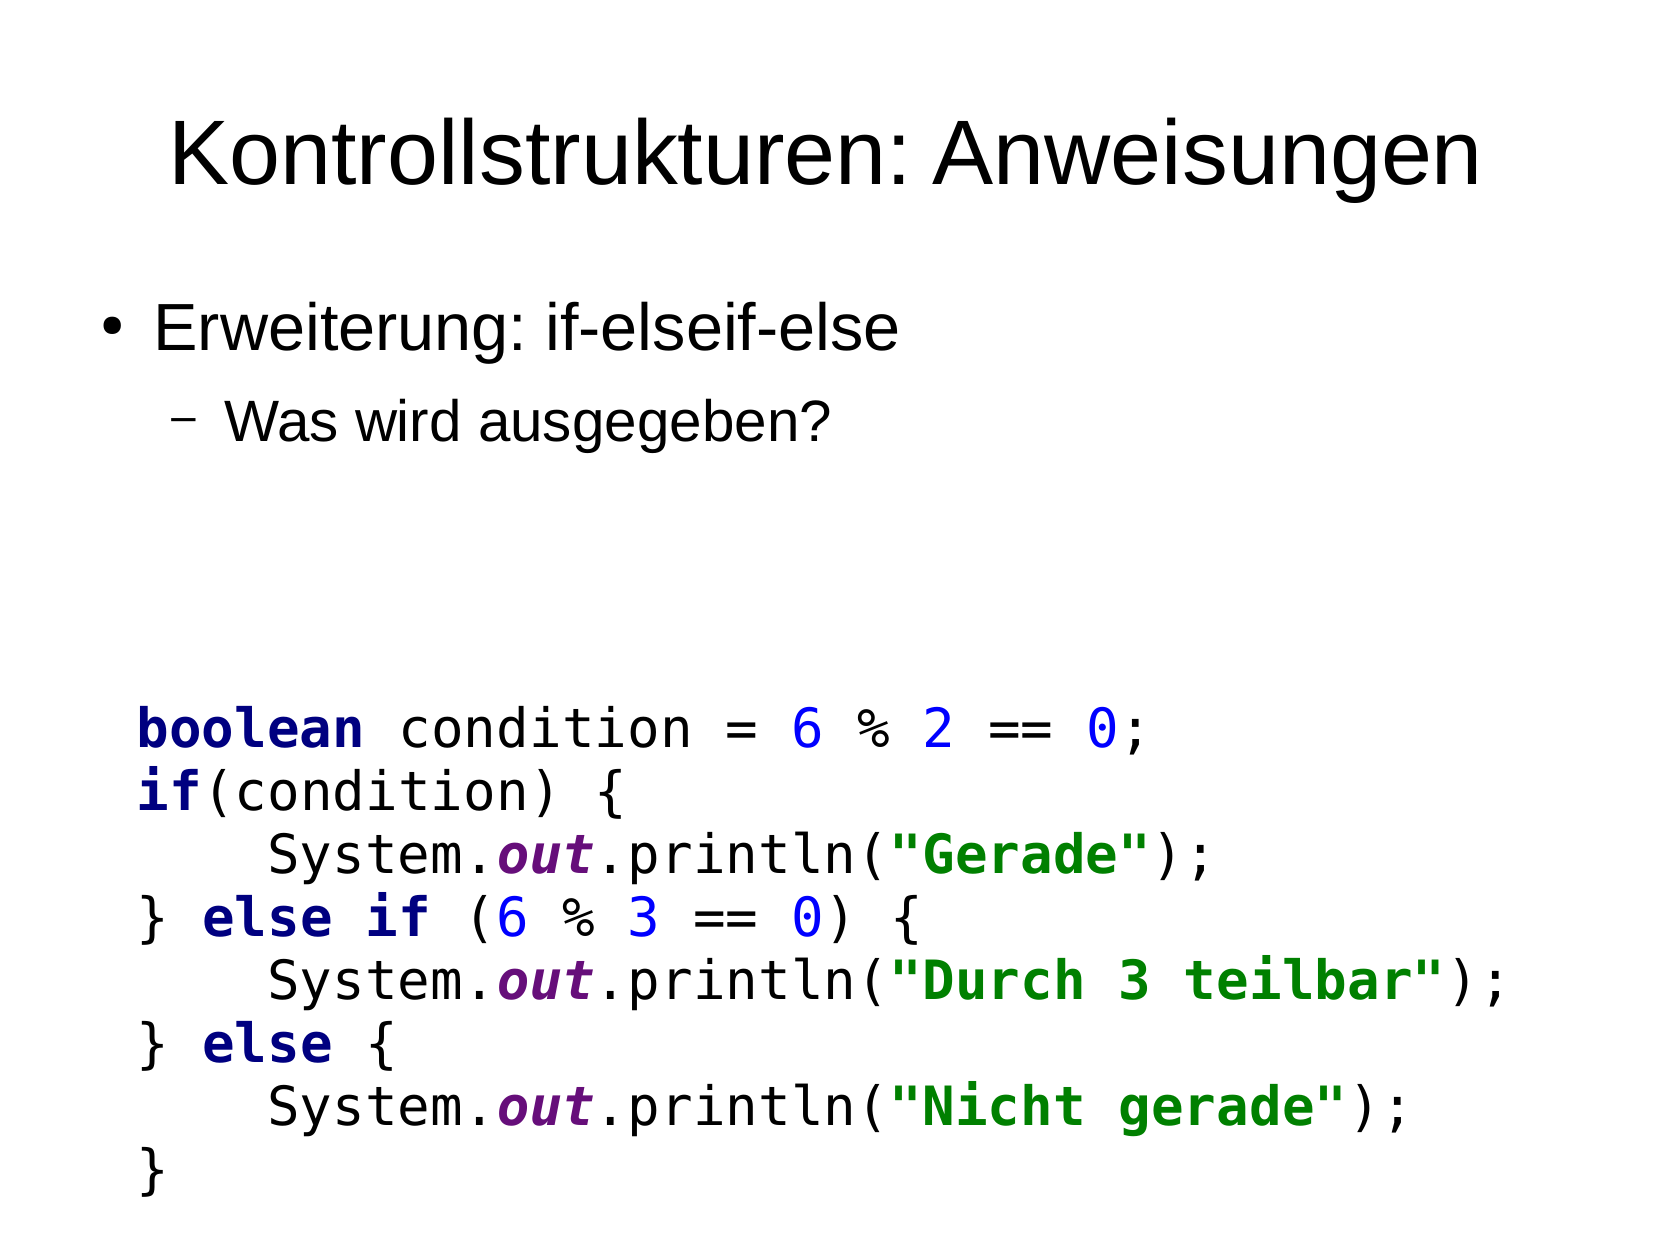

# Kontrollstrukturen: Anweisungen
Erweiterung: if-elseif-else
Was wird ausgegeben?
boolean condition = 6 % 2 == 0;
if(condition) {
 System.out.println("Gerade");
} else if (6 % 3 == 0) {
 System.out.println("Durch 3 teilbar");
} else {
 System.out.println("Nicht gerade");
}